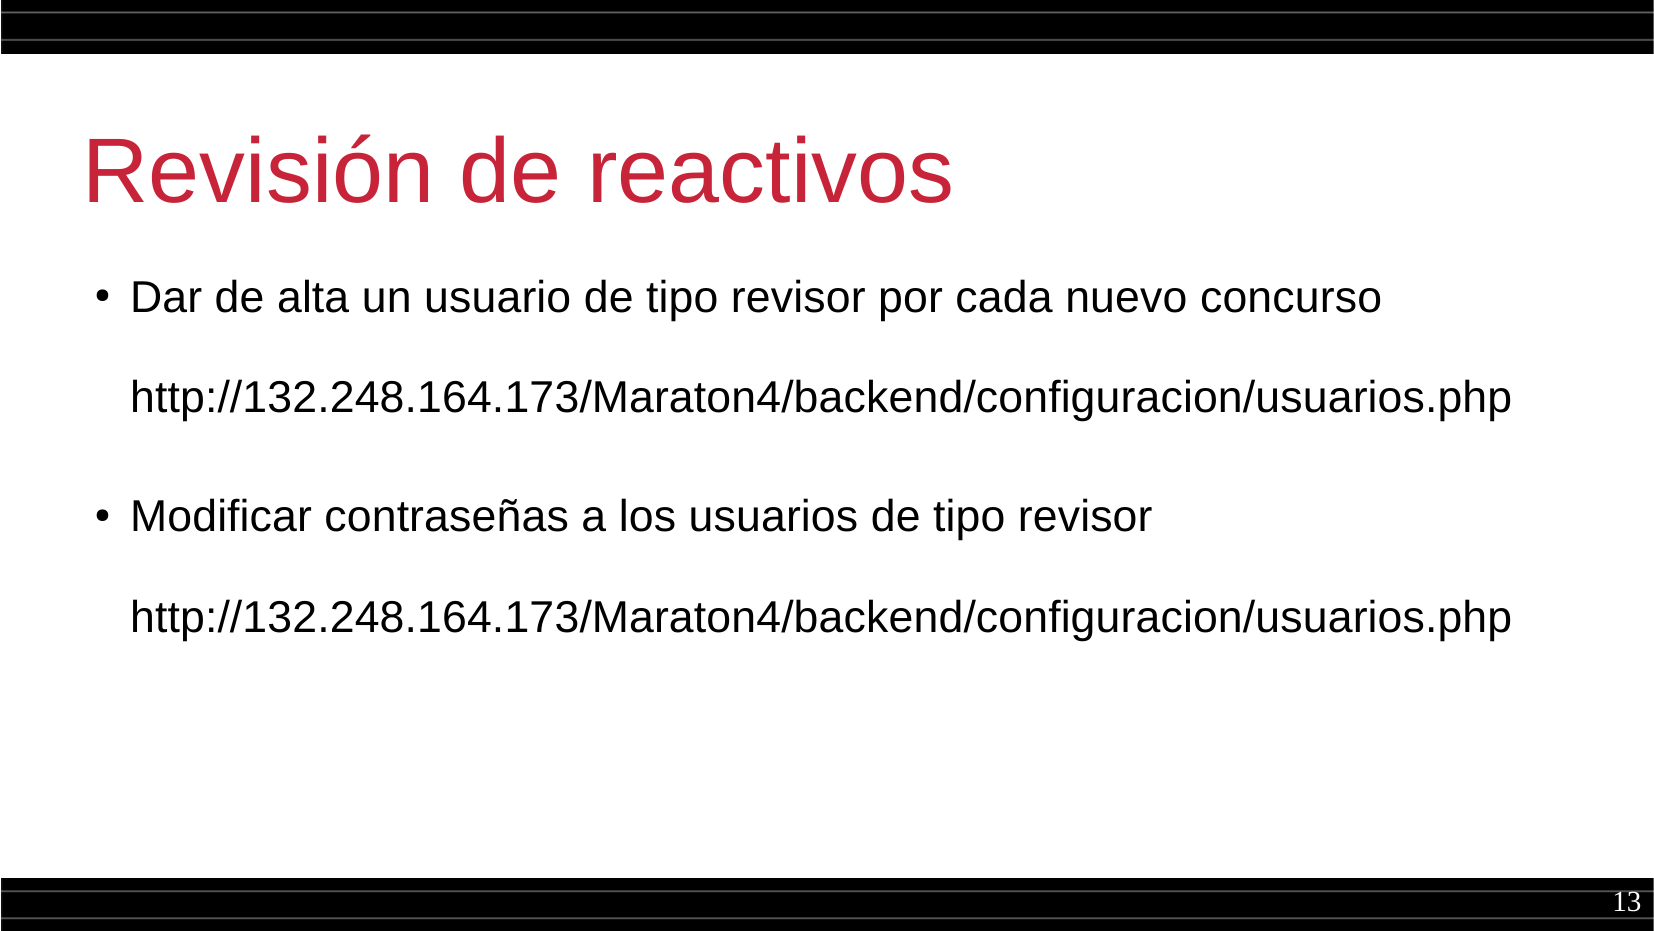

# Revisión de reactivos
Dar de alta un usuario de tipo revisor por cada nuevo concurso
http://132.248.164.173/Maraton4/backend/configuracion/usuarios.php
Modificar contraseñas a los usuarios de tipo revisor
http://132.248.164.173/Maraton4/backend/configuracion/usuarios.php